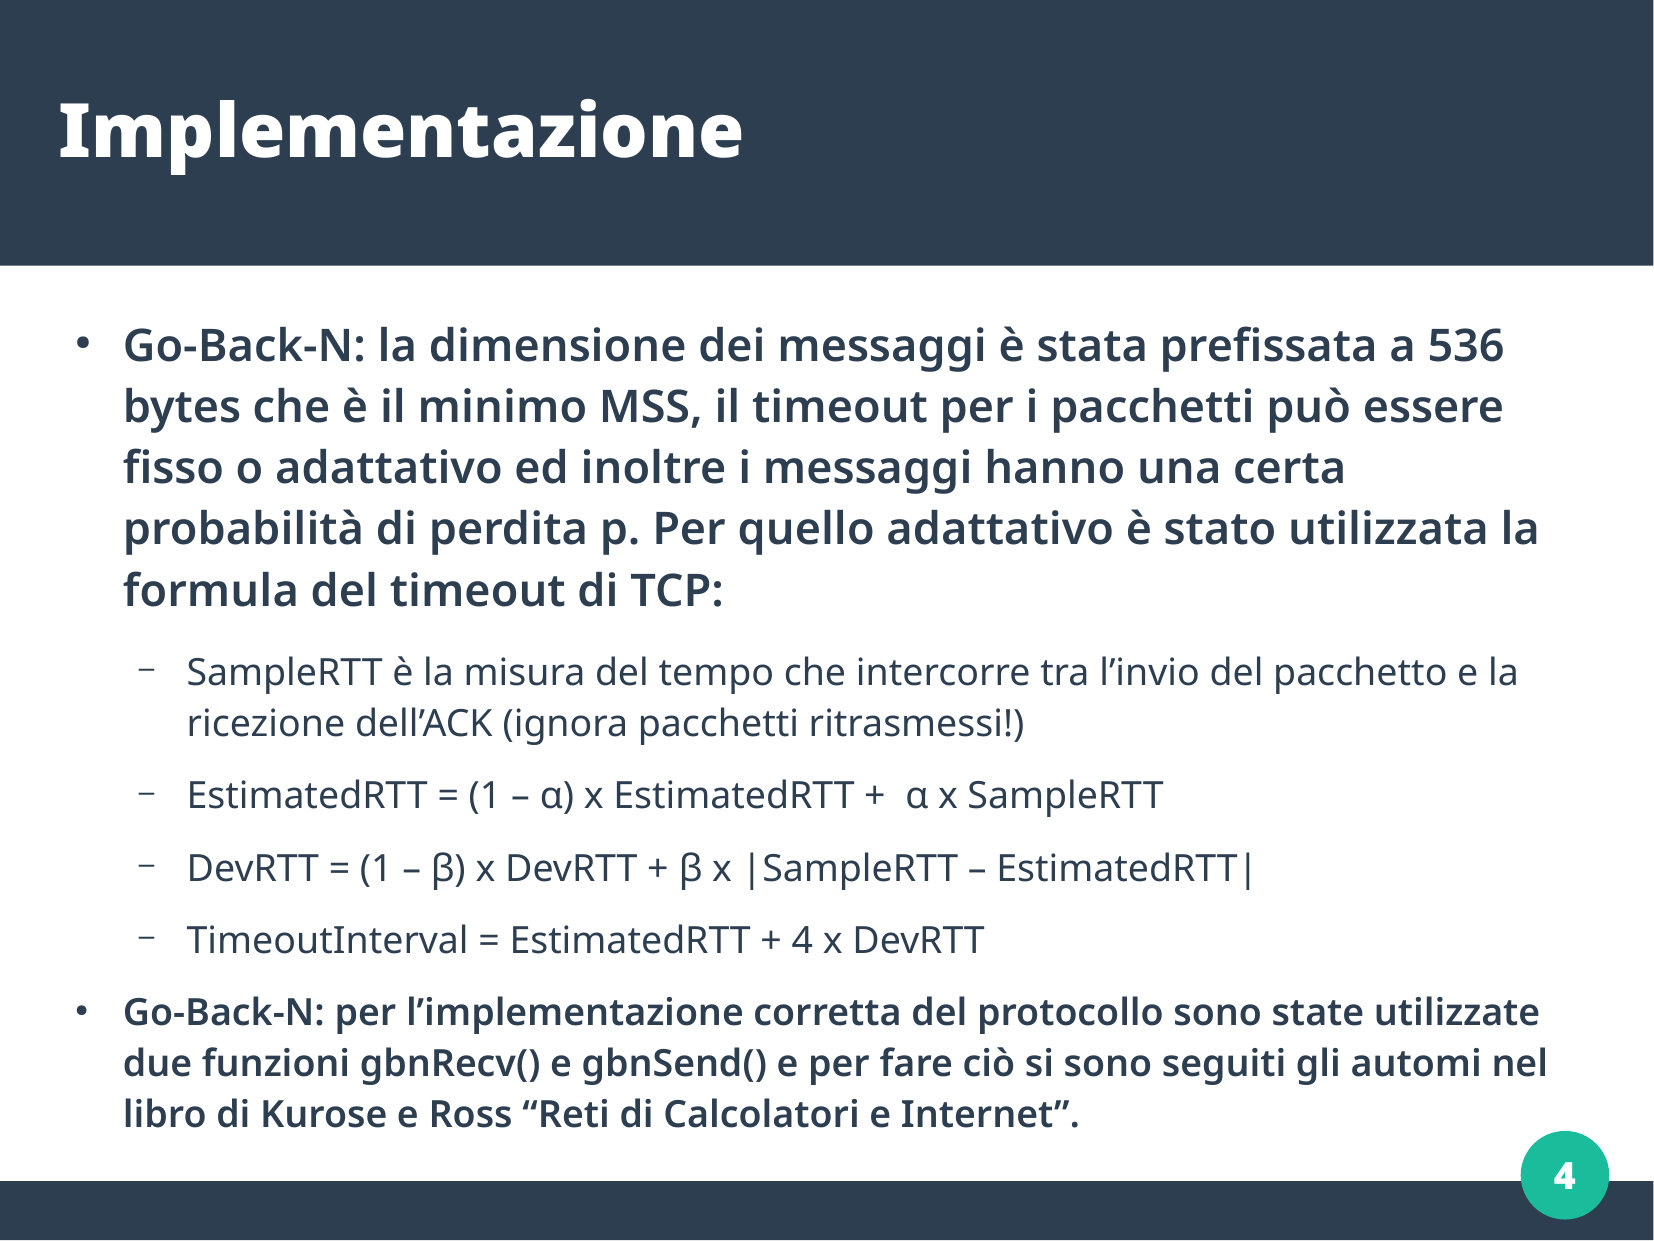

# Implementazione
Go-Back-N: la dimensione dei messaggi è stata prefissata a 536 bytes che è il minimo MSS, il timeout per i pacchetti può essere fisso o adattativo ed inoltre i messaggi hanno una certa probabilità di perdita p. Per quello adattativo è stato utilizzata la formula del timeout di TCP:
SampleRTT è la misura del tempo che intercorre tra l’invio del pacchetto e la ricezione dell’ACK (ignora pacchetti ritrasmessi!)
EstimatedRTT = (1 – α) x EstimatedRTT + α x SampleRTT
DevRTT = (1 – β) x DevRTT + β x |SampleRTT – EstimatedRTT|
TimeoutInterval = EstimatedRTT + 4 x DevRTT
Go-Back-N: per l’implementazione corretta del protocollo sono state utilizzate due funzioni gbnRecv() e gbnSend() e per fare ciò si sono seguiti gli automi nel libro di Kurose e Ross “Reti di Calcolatori e Internet”.
4